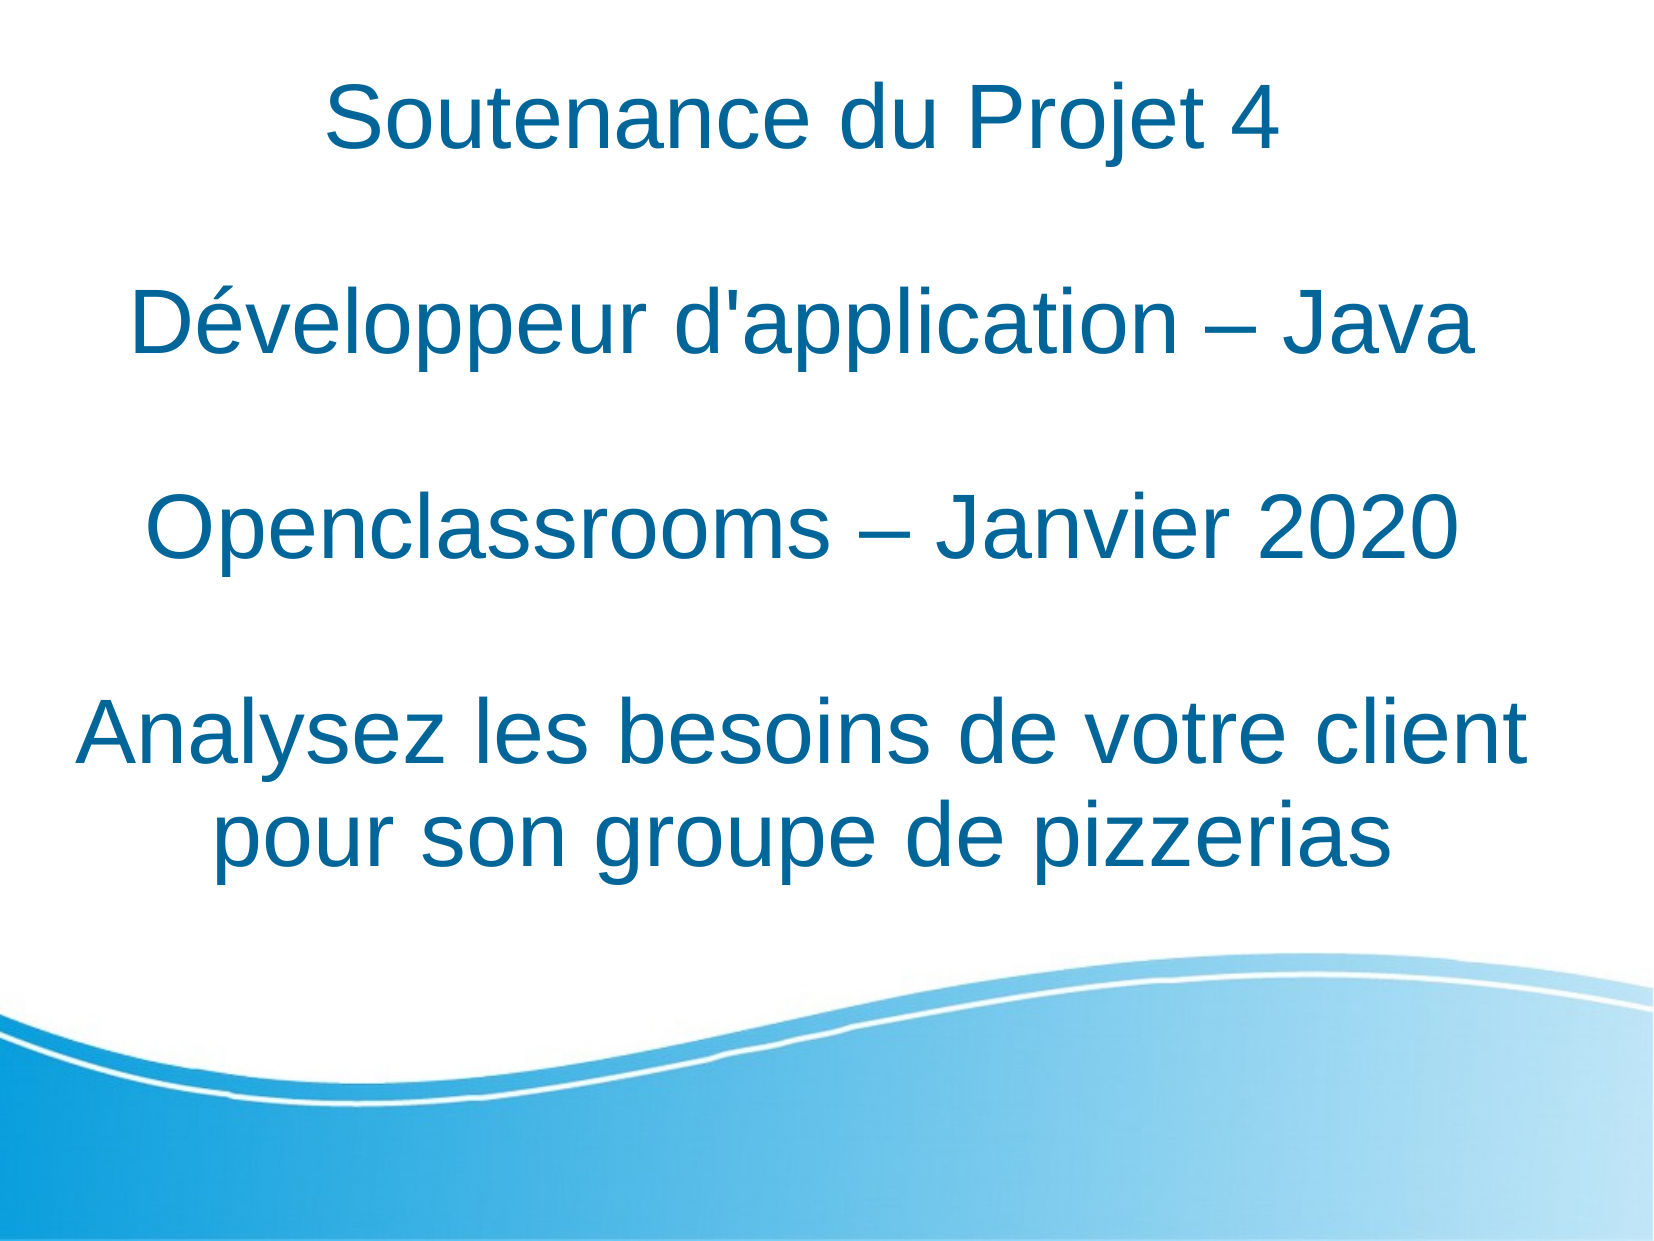

# Soutenance du Projet 4 Développeur d'application – Java Openclassrooms – Janvier 2020 Analysez les besoins de votre client pour son groupe de pizzerias